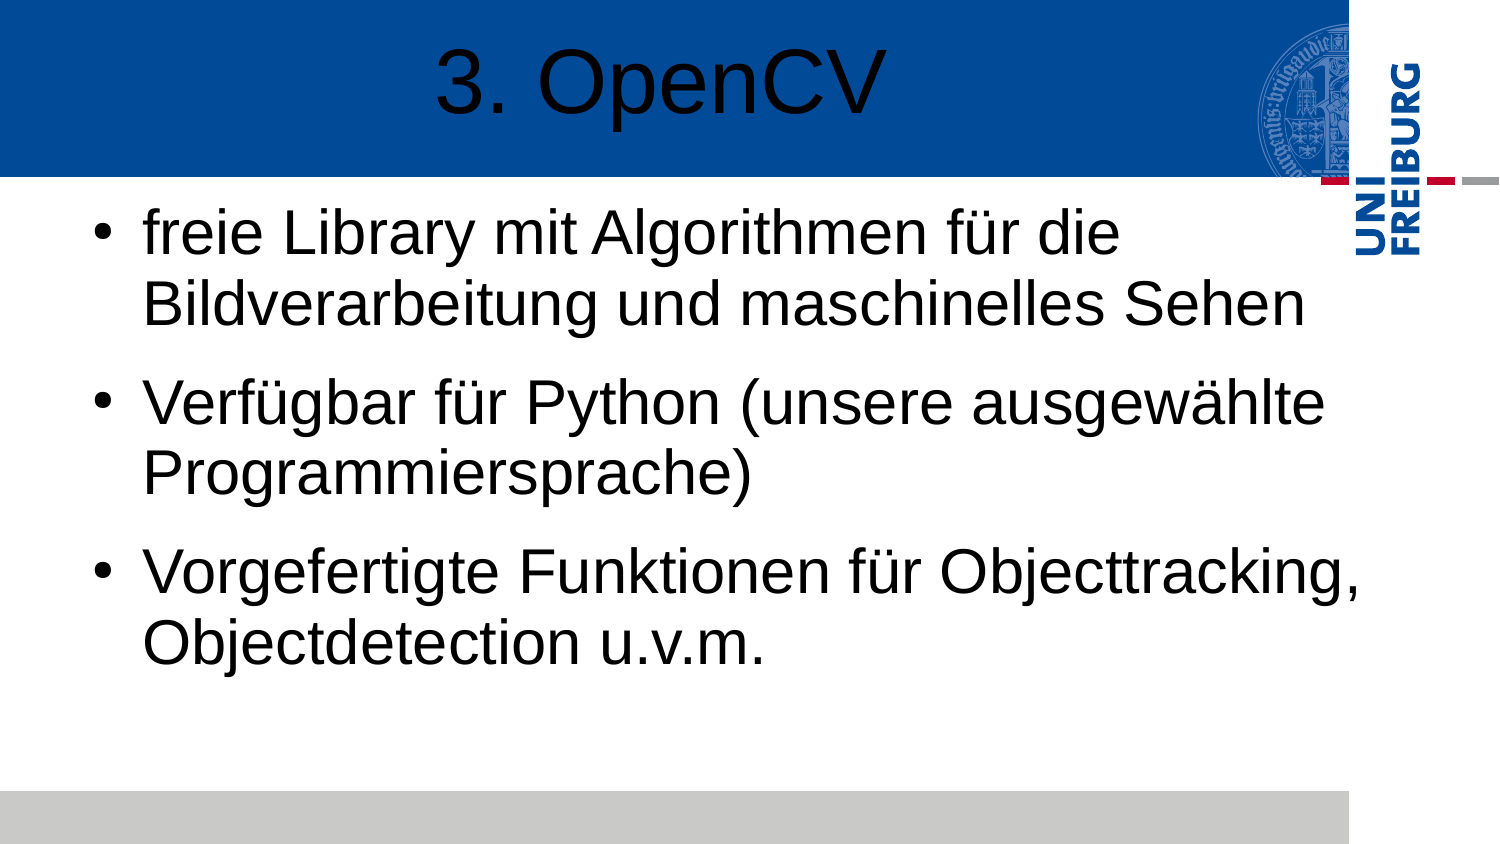

# 3. OpenCV
freie Library mit Algorithmen für die Bildverarbeitung und maschinelles Sehen
Verfügbar für Python (unsere ausgewählte
Programmiersprache)
Vorgefertigte Funktionen für Objecttracking,
Objectdetection u.v.m.